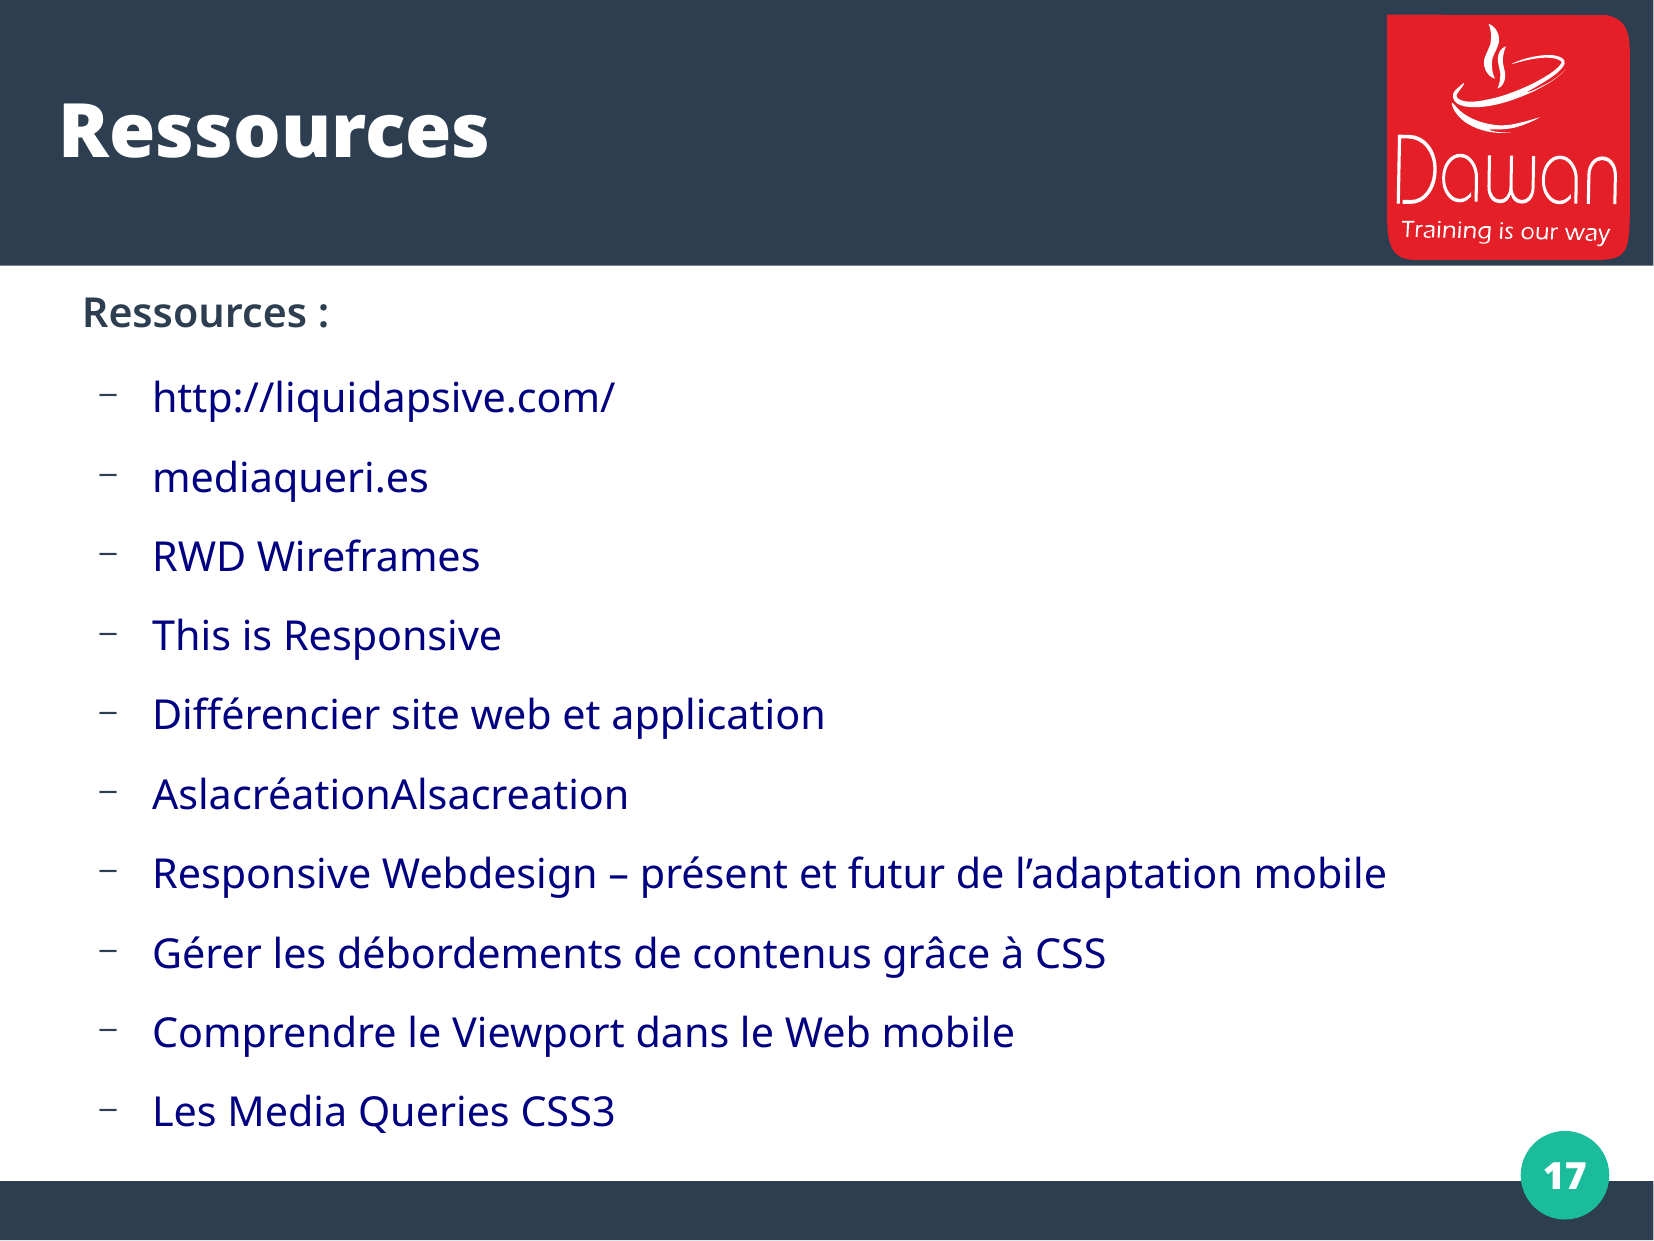

# Ressources
Ressources :
http://liquidapsive.com/
mediaqueri.es
RWD Wireframes
This is Responsive
Différencier site web et application
AslacréationAlsacreation
Responsive Webdesign – présent et futur de l’adaptation mobile
Gérer les débordements de contenus grâce à CSS
Comprendre le Viewport dans le Web mobile
Les Media Queries CSS3
17